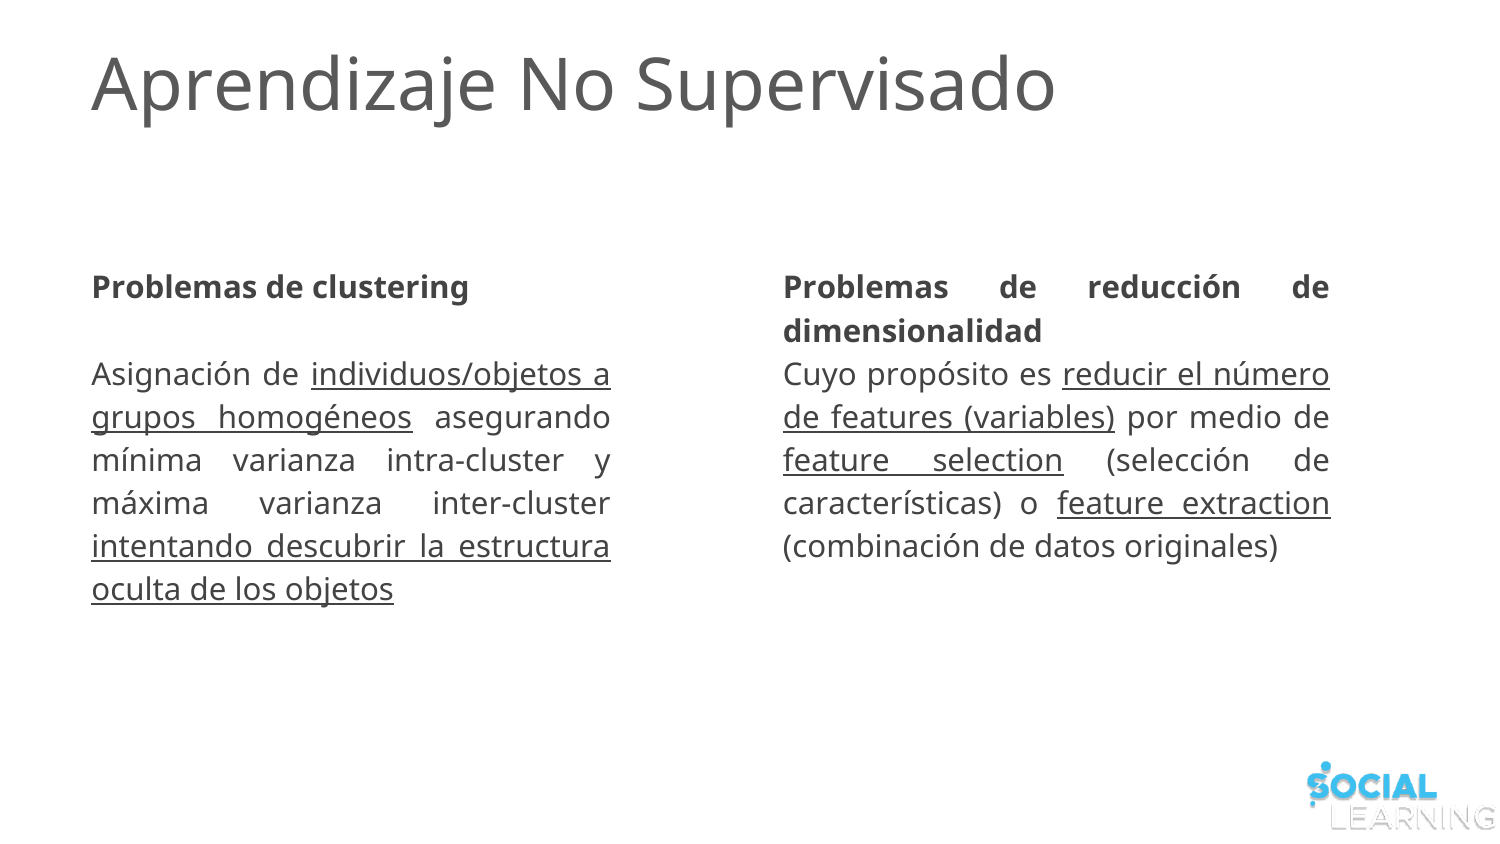

# Aprendizaje No Supervisado
Problemas de clustering
Asignación de individuos/objetos a grupos homogéneos asegurando mínima varianza intra-cluster y máxima varianza inter-cluster intentando descubrir la estructura oculta de los objetos
Problemas de reducción de dimensionalidad
Cuyo propósito es reducir el número de features (variables) por medio de feature selection (selección de características) o feature extraction (combinación de datos originales)